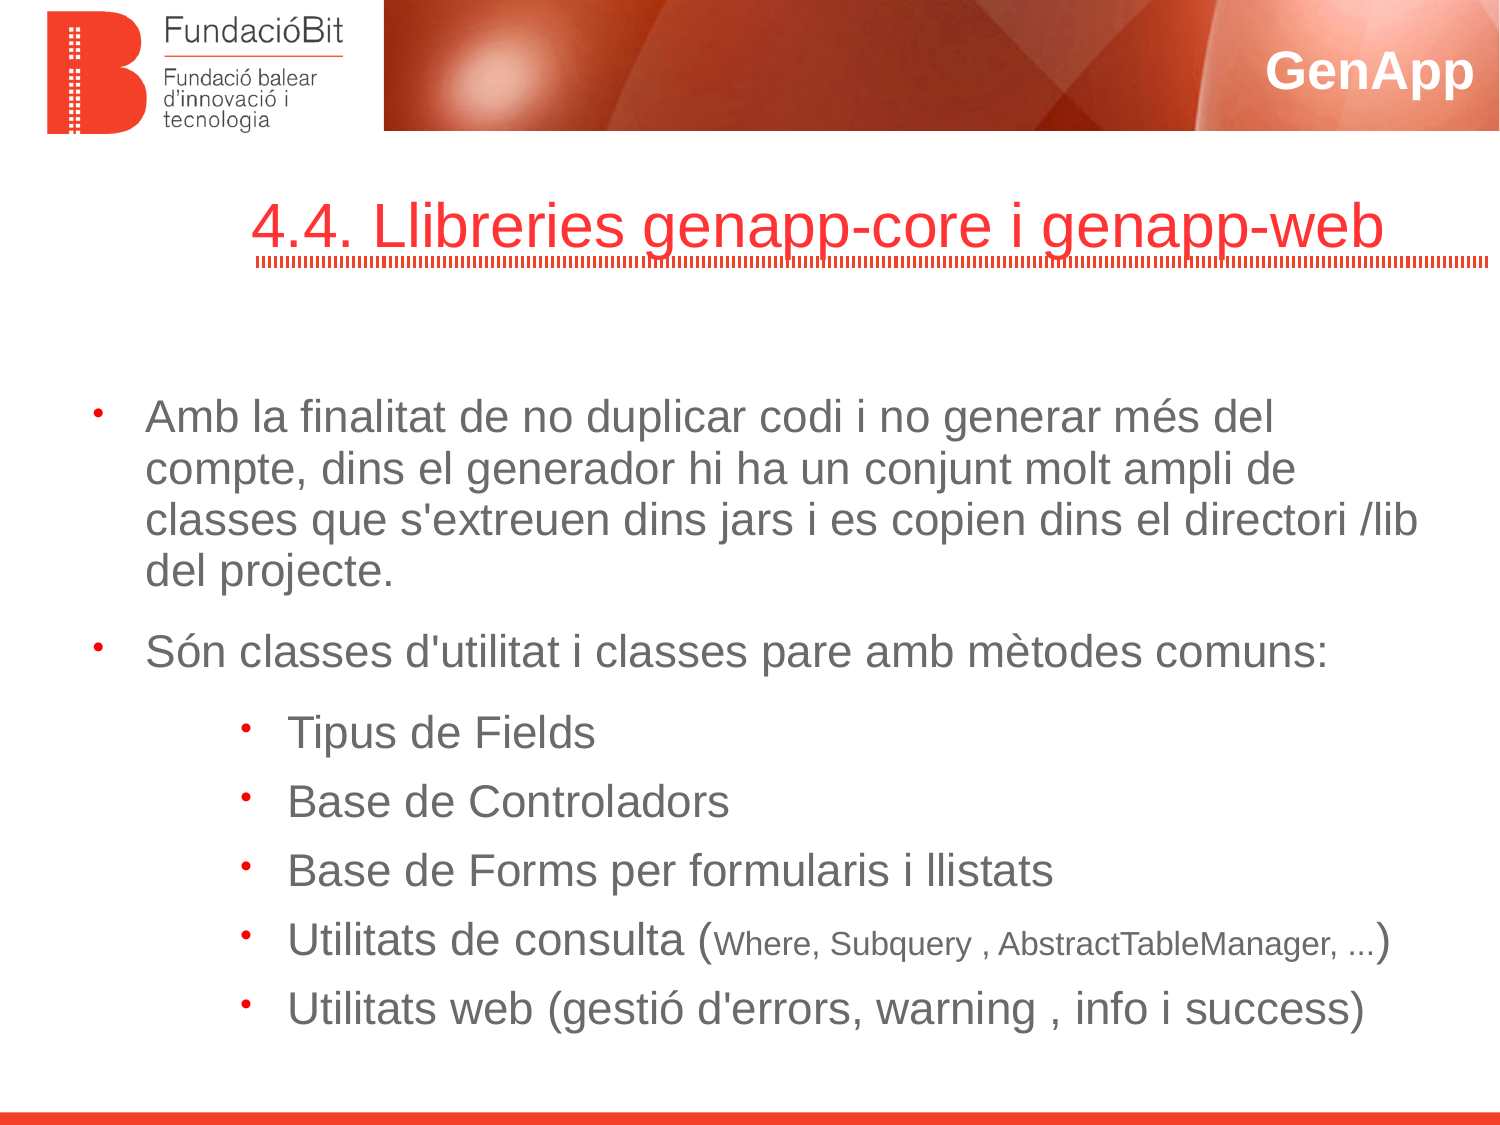

# GenApp
 4.4. Llibreries genapp-core i genapp-web
Amb la finalitat de no duplicar codi i no generar més del compte, dins el generador hi ha un conjunt molt ampli de classes que s'extreuen dins jars i es copien dins el directori /lib del projecte.
Són classes d'utilitat i classes pare amb mètodes comuns:
Tipus de Fields
Base de Controladors
Base de Forms per formularis i llistats
Utilitats de consulta (Where, Subquery , AbstractTableManager, ...)
Utilitats web (gestió d'errors, warning , info i success)